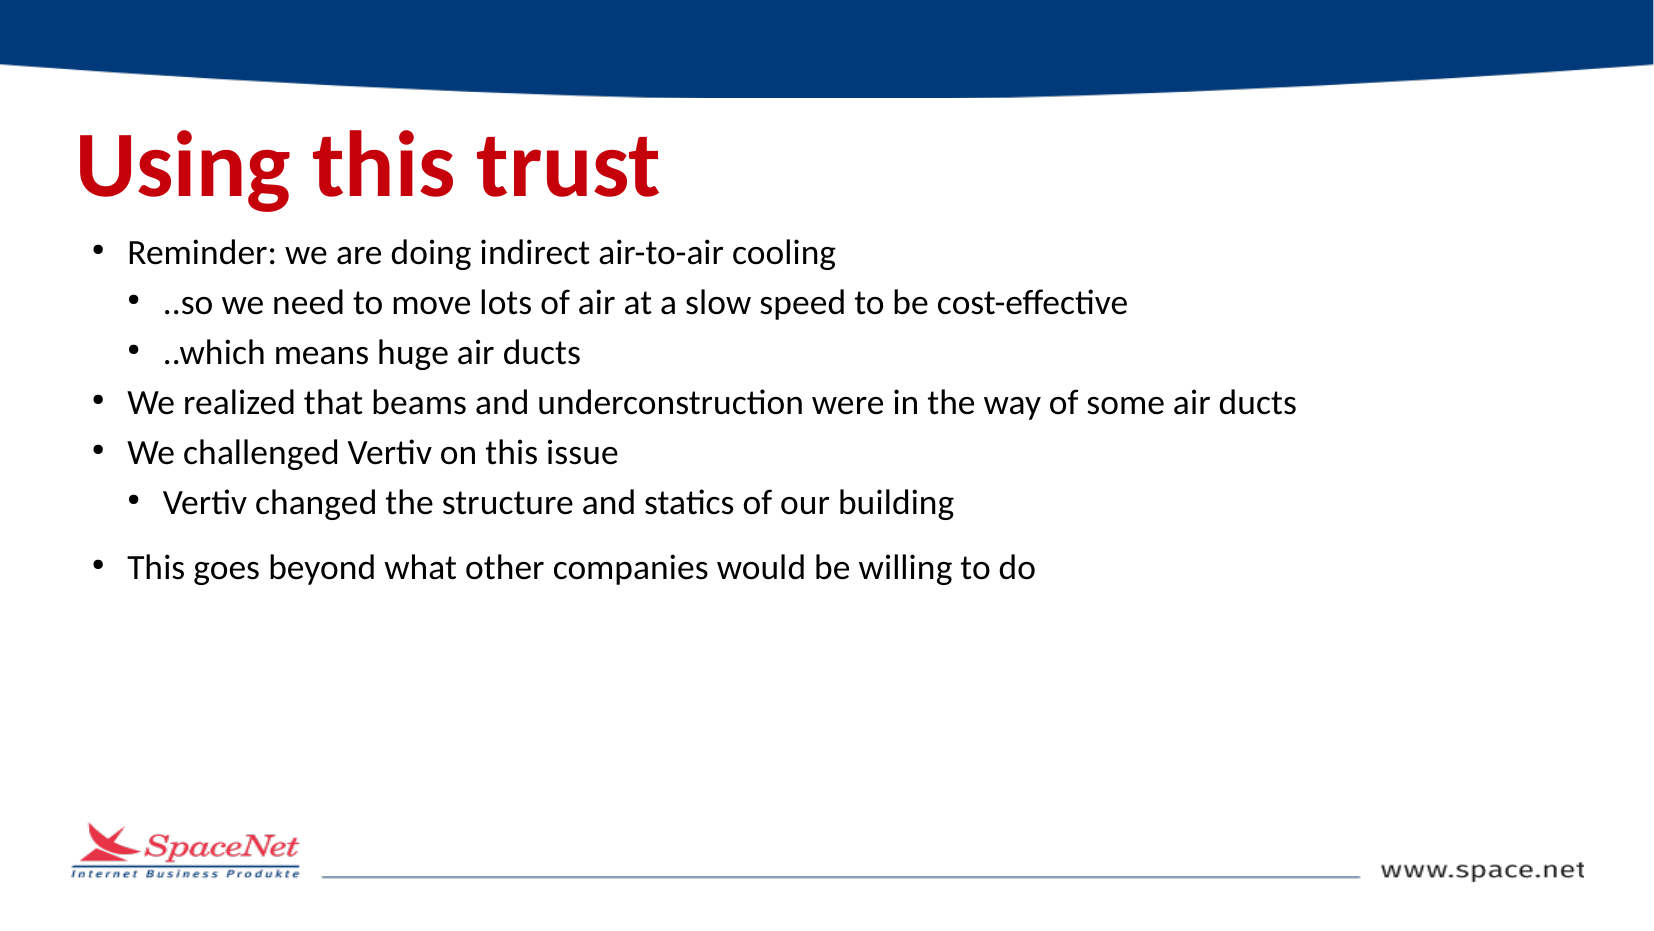

Using this trust
Reminder: we are doing indirect air-to-air cooling
..so we need to move lots of air at a slow speed to be cost-effective
..which means huge air ducts
We realized that beams and underconstruction were in the way of some air ducts
We challenged Vertiv on this issue
Vertiv changed the structure and statics of our building
This goes beyond what other companies would be willing to do